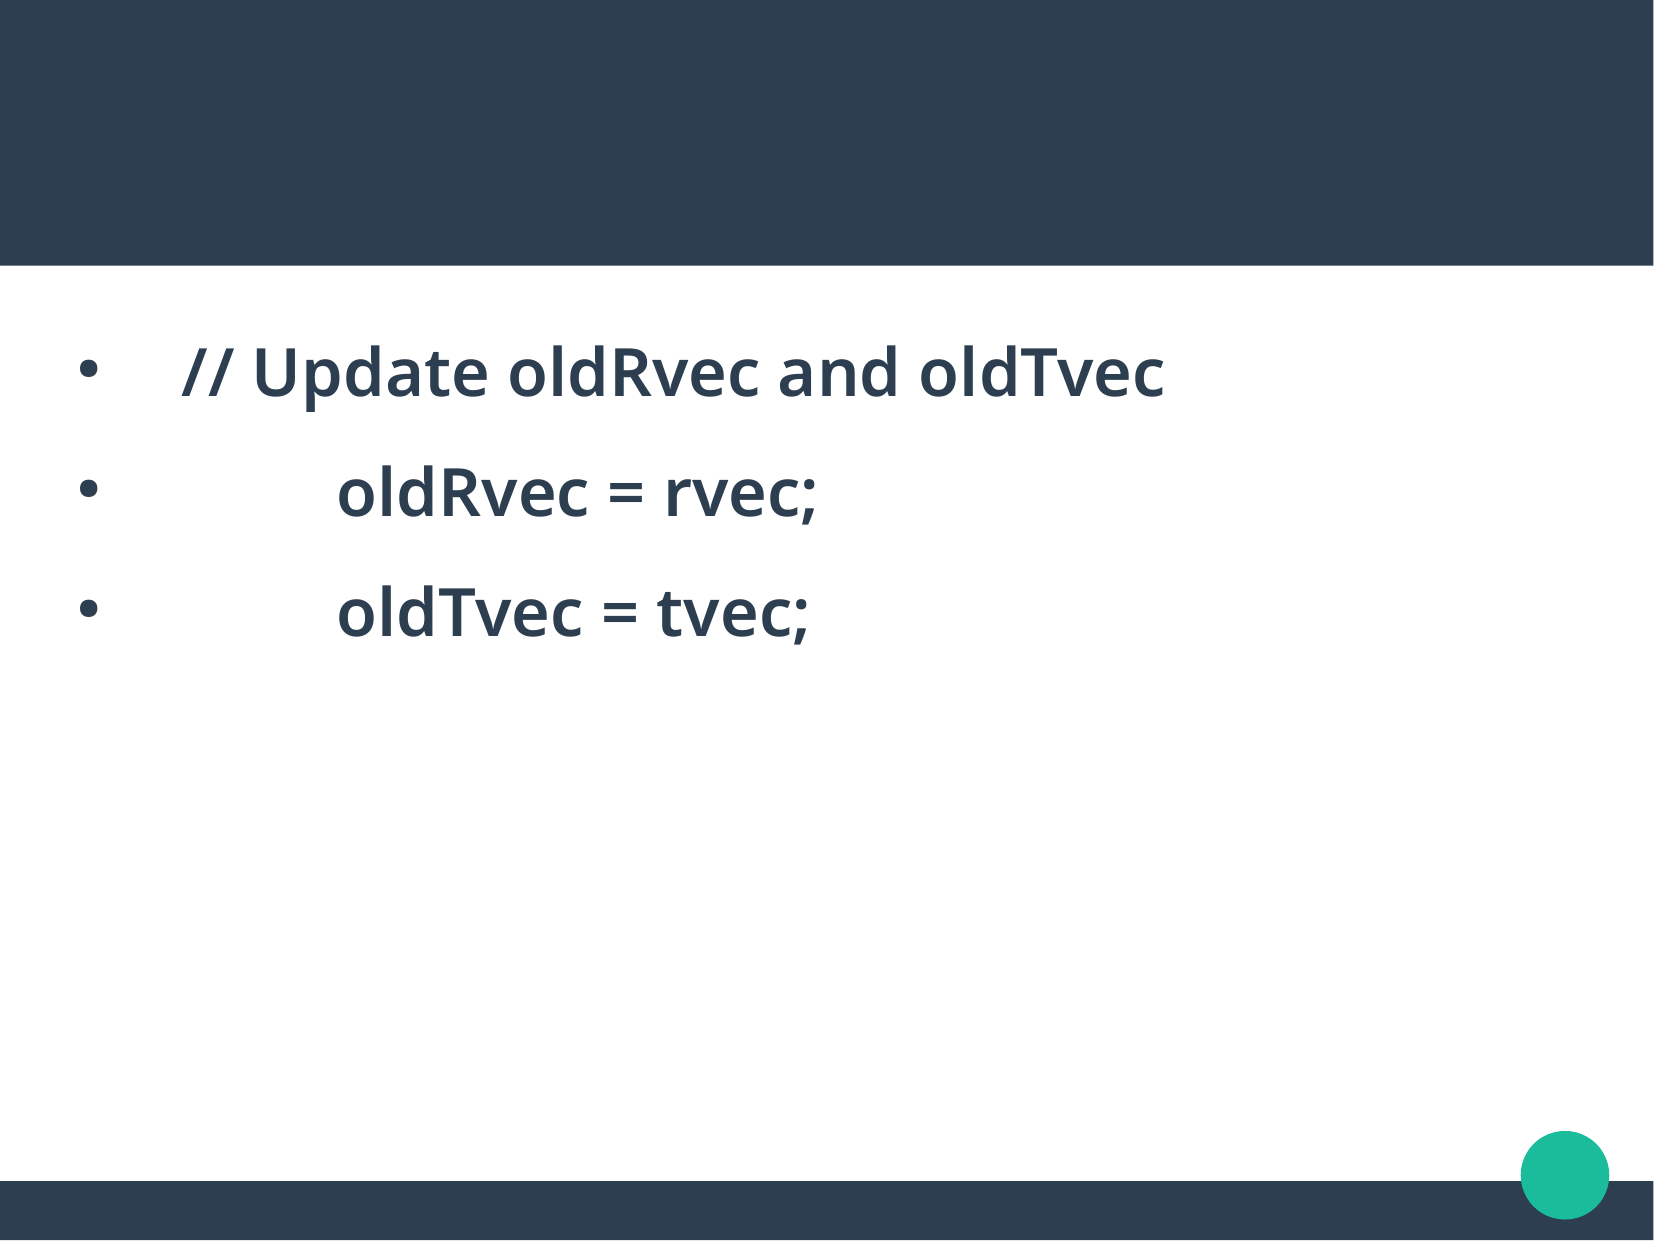

#
 // Update oldRvec and oldTvec
 oldRvec = rvec;
 oldTvec = tvec;